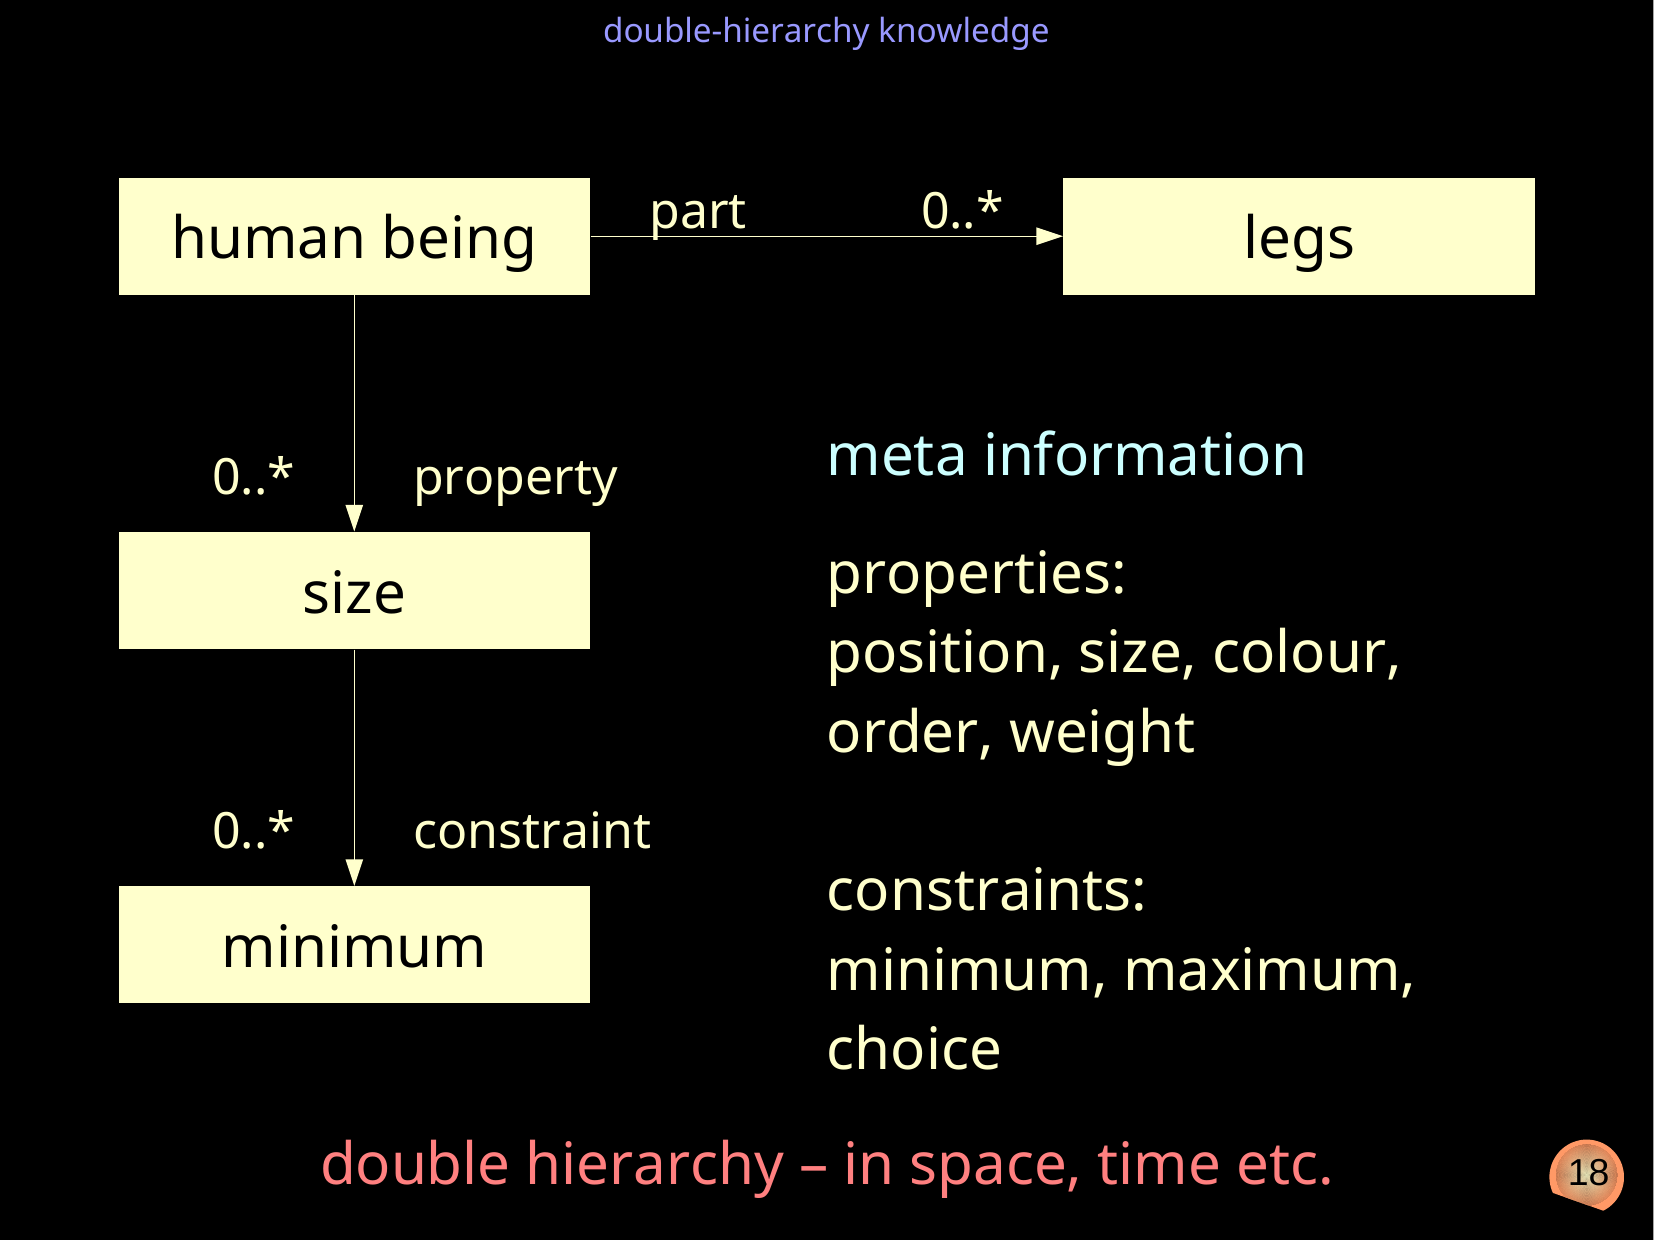

double-hierarchy knowledge
part
0..*
human being
legs
parts make up a whole
0..*
property
another example:
hydrogen (H2) becomes
water (H2O) with a totally
different character,
when just one
oxygen (O) atom is added
per hydrogen molecule
meta information
size
properties:
position, size, colour, order, weight
constraints:
minimum, maximum, choice
0..*
constraint
minimum
double hierarchy – in space, time etc.